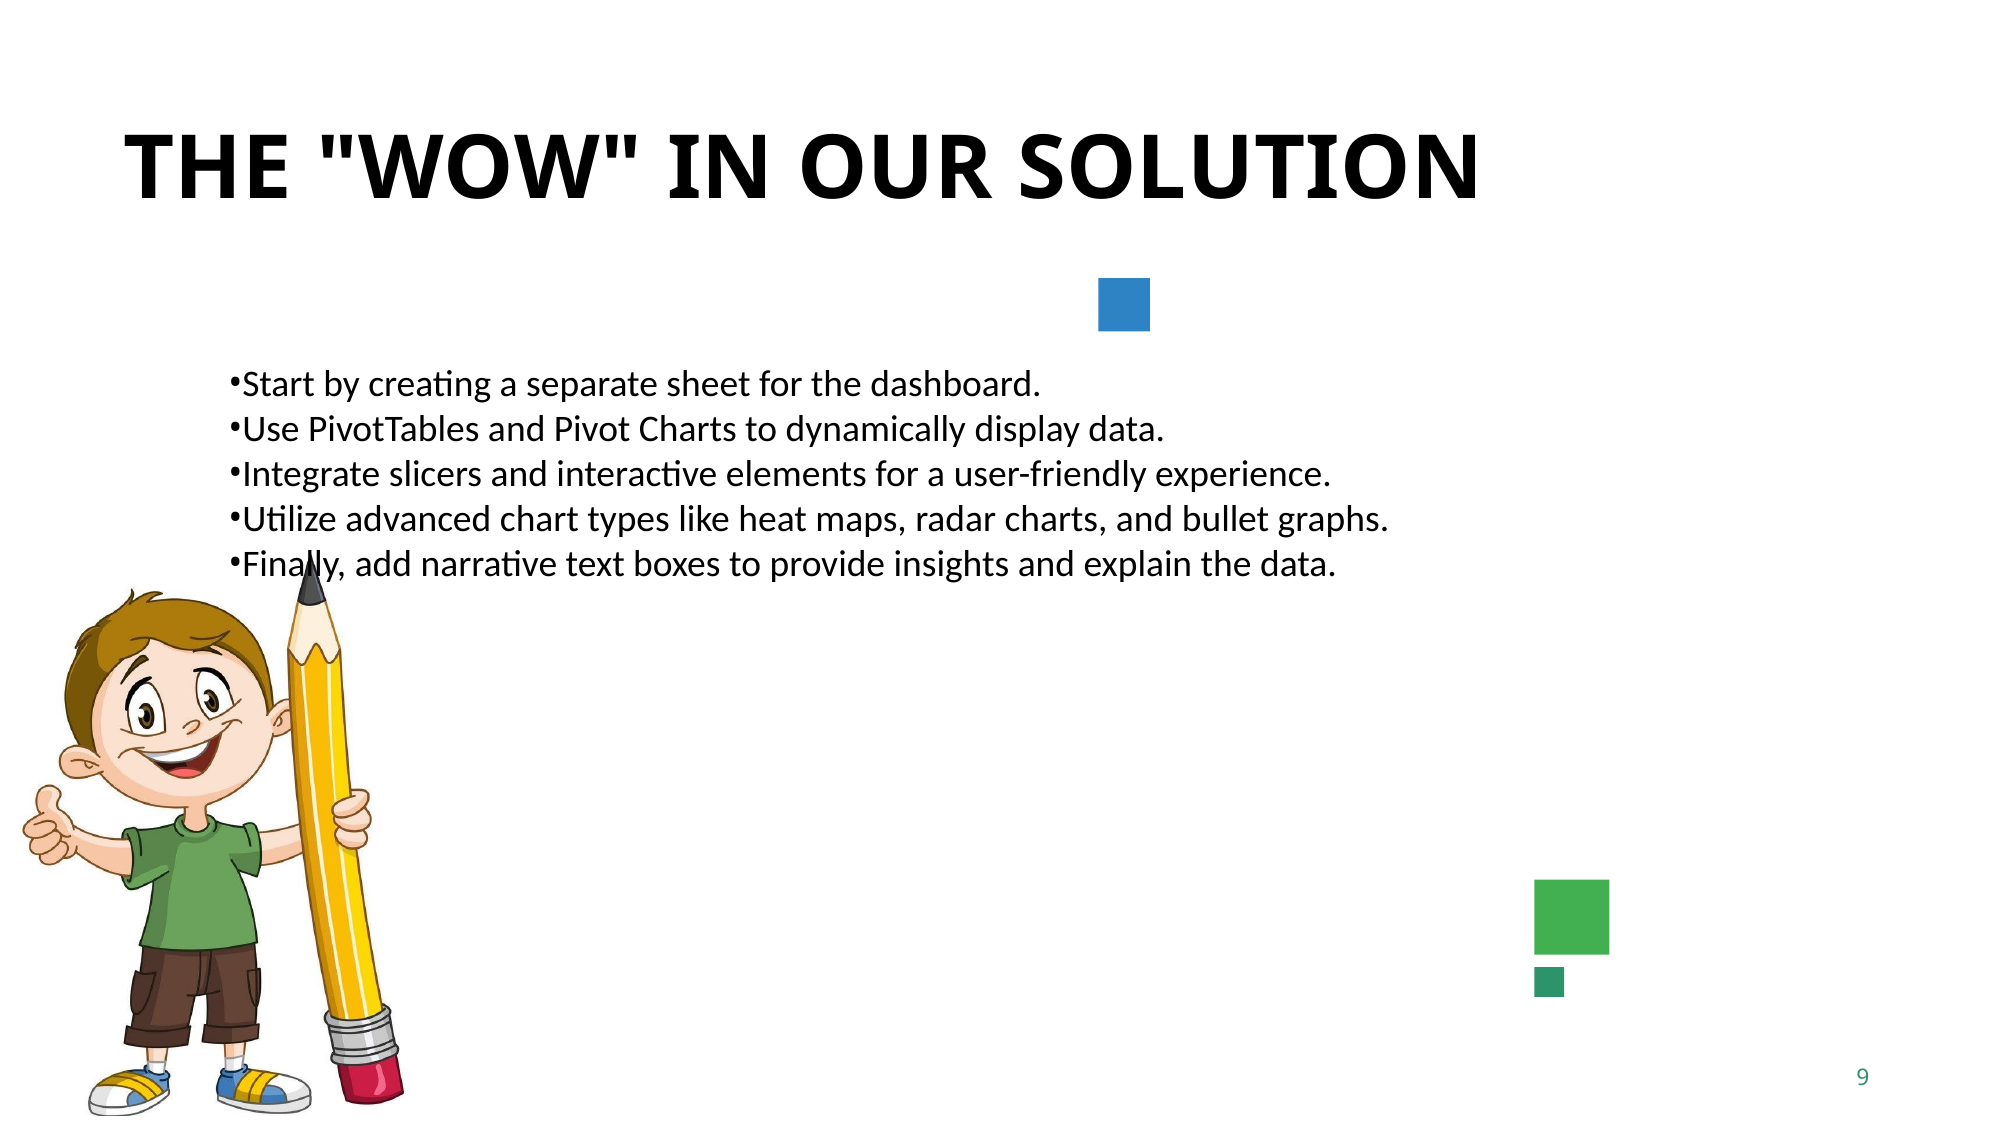

# THE "WOW" IN OUR SOLUTION
Start by creating a separate sheet for the dashboard.
Use PivotTables and Pivot Charts to dynamically display data.
Integrate slicers and interactive elements for a user-friendly experience.
Utilize advanced chart types like heat maps, radar charts, and bullet graphs.
Finally, add narrative text boxes to provide insights and explain the data.
3/21/2024 Annual Review